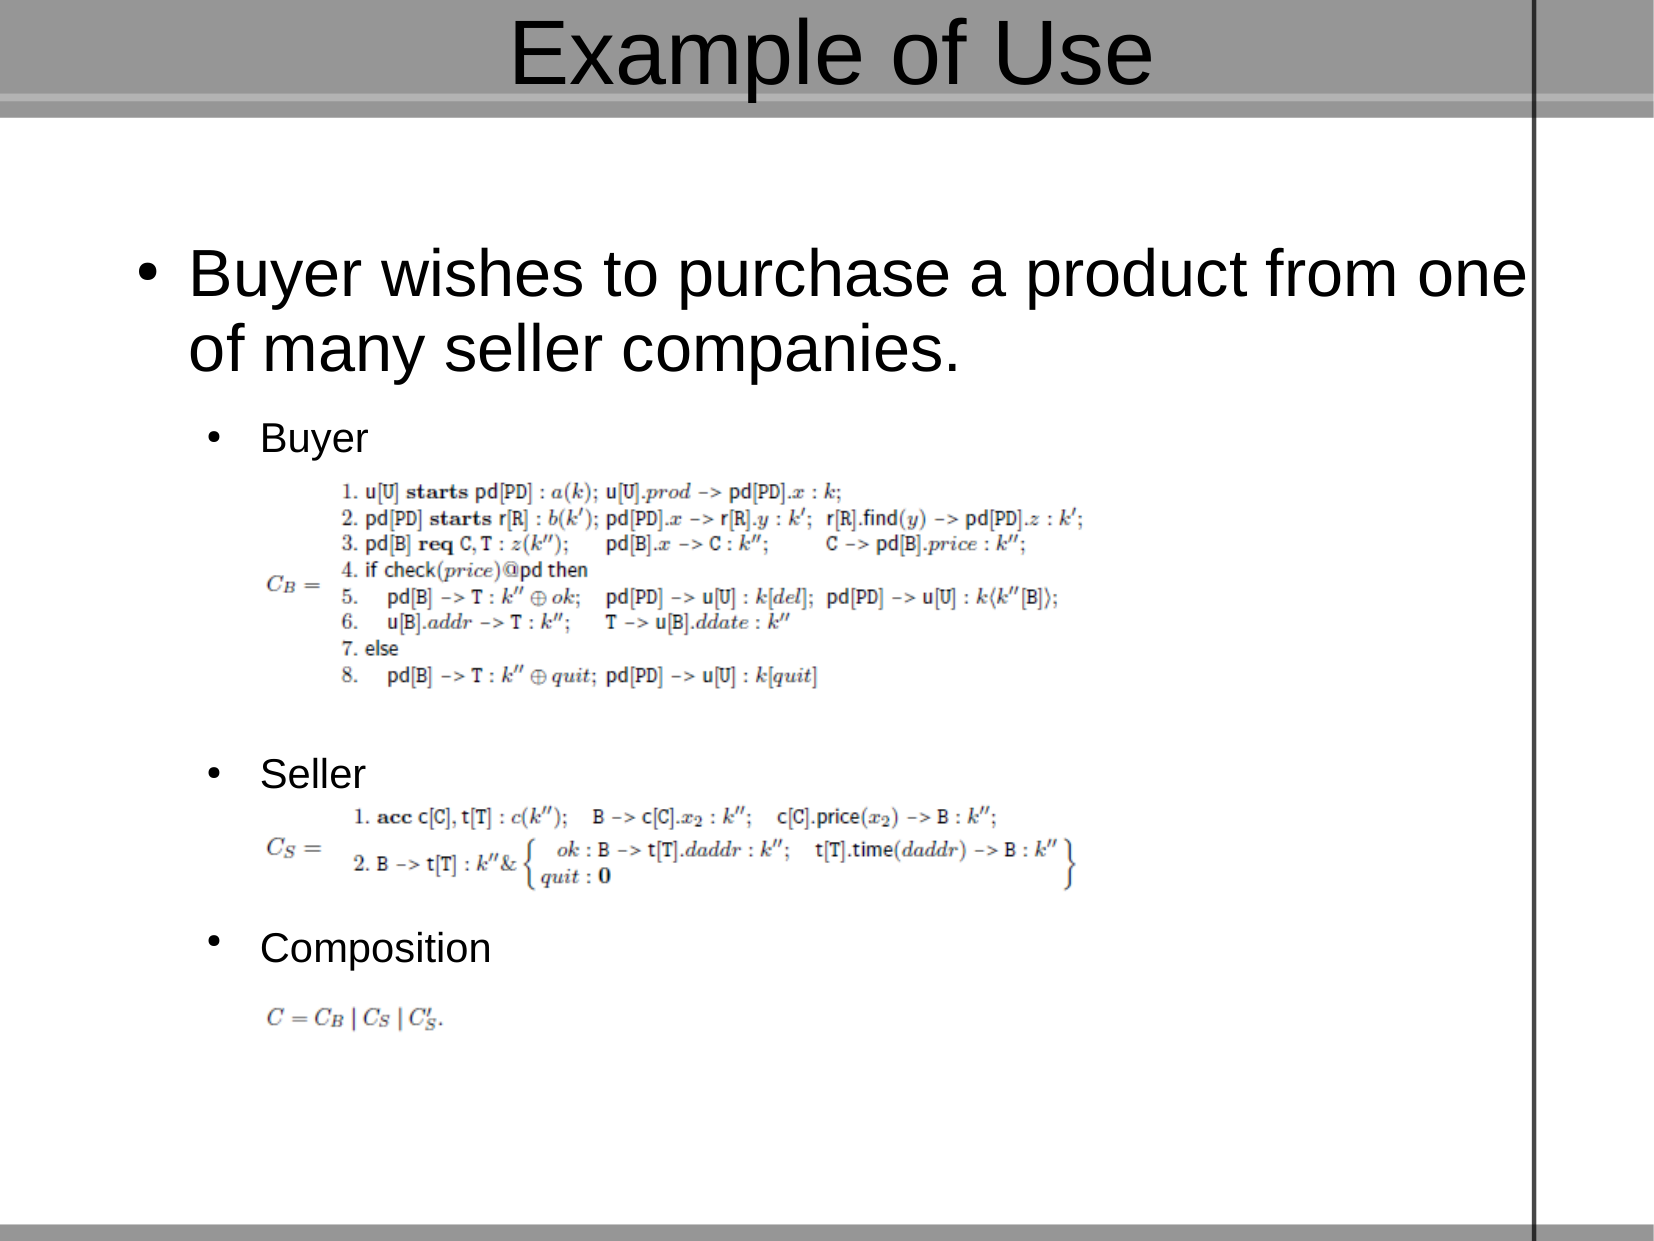

# Example of Use
Buyer wishes to purchase a product from one of many seller companies.
Buyer
Seller
Composition